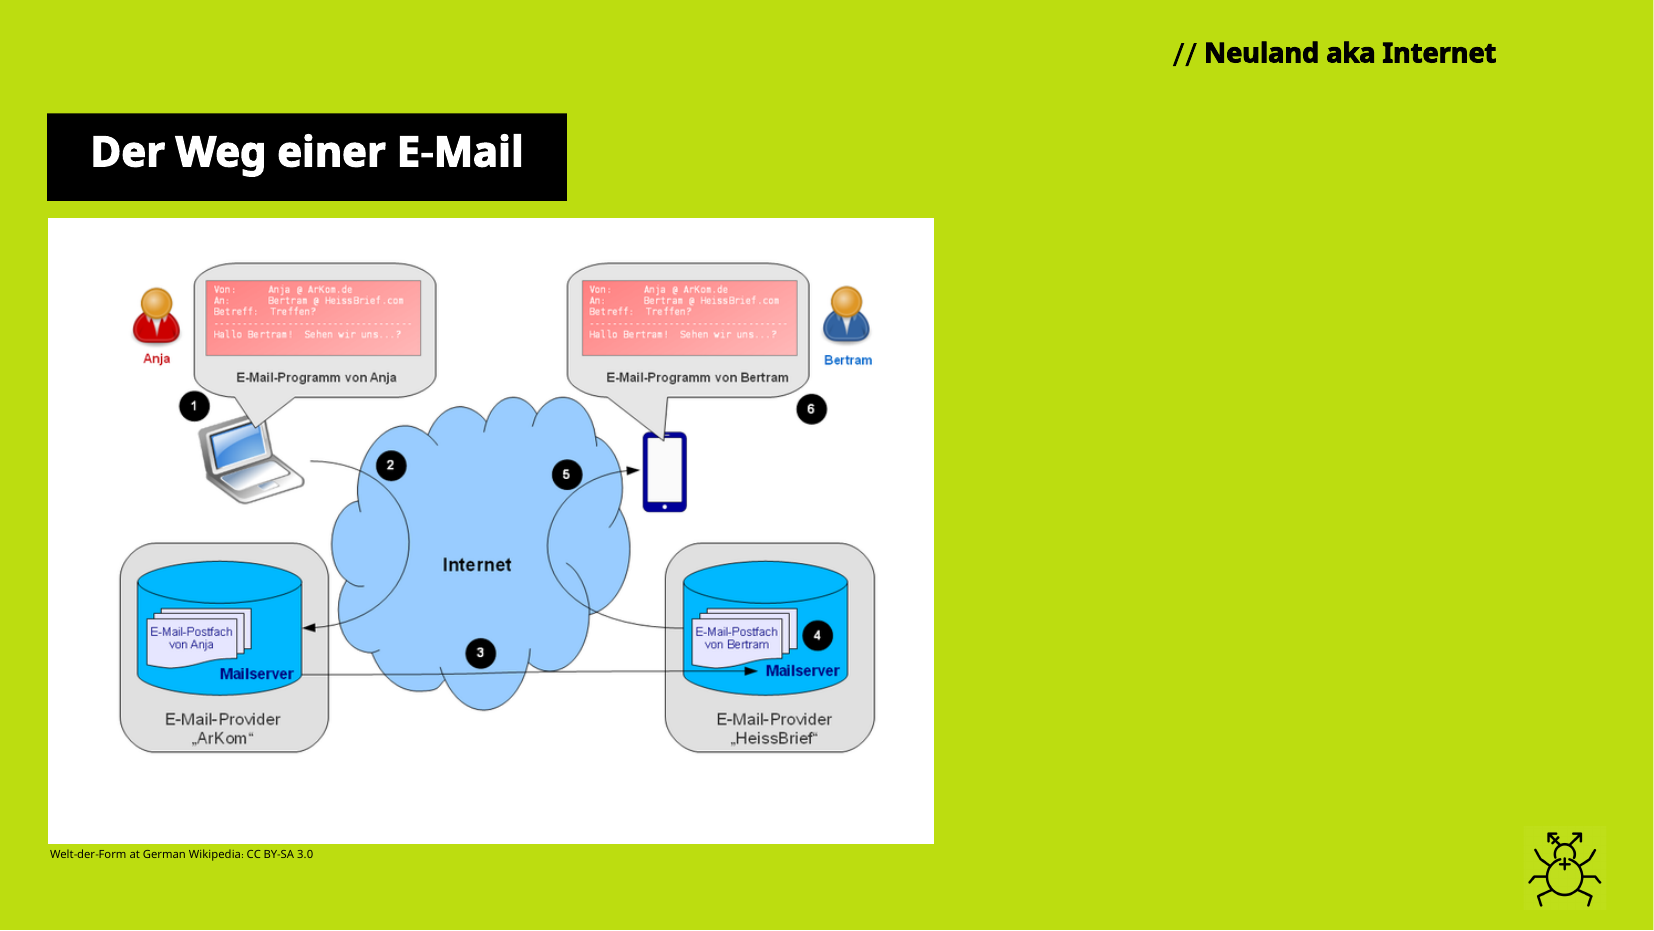

// Neuland aka Internet
# Der Weg einer E-Mail
Welt-der-Form at German Wikipedia: CC BY-SA 3.0